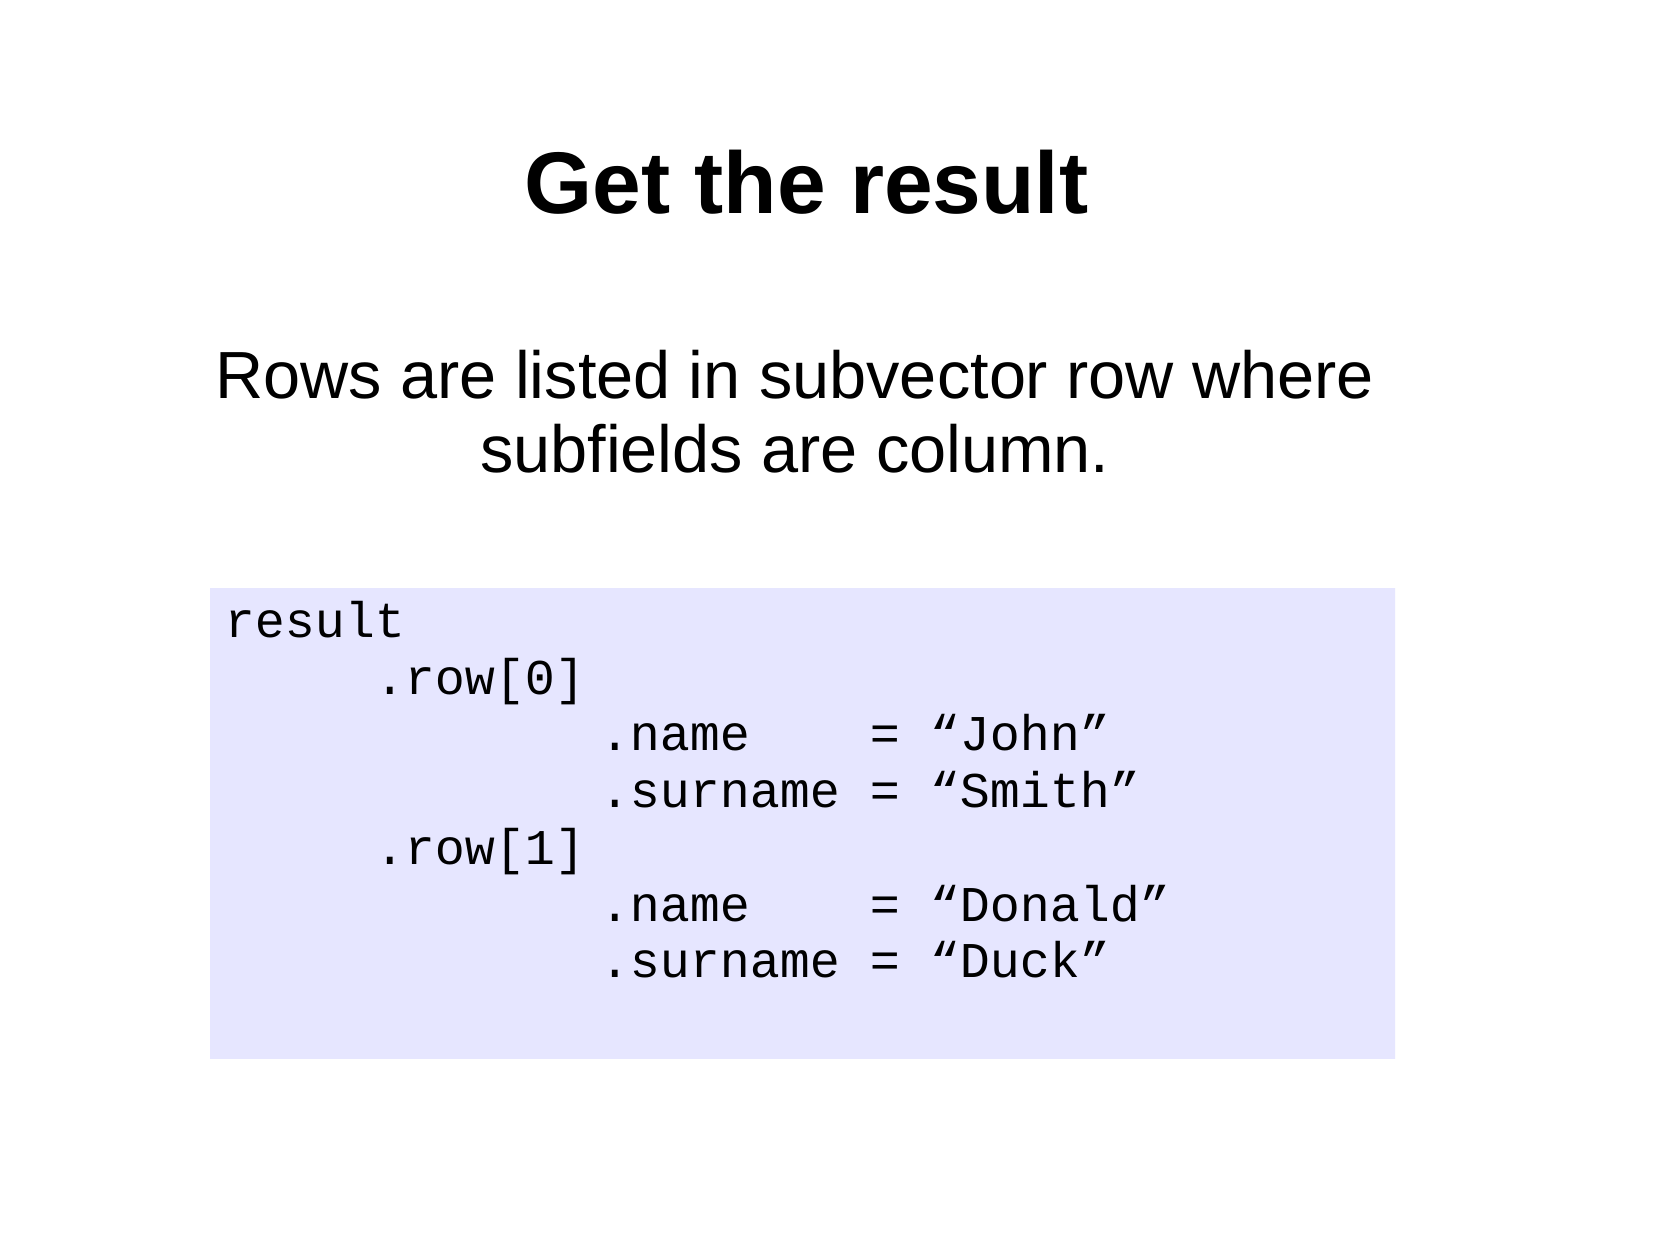

Get the result
Rows are listed in subvector row where subfields are column.
result
		.row[0]
					.name = “John”
					.surname = “Smith”
		.row[1]
					.name = “Donald”
					.surname = “Duck”